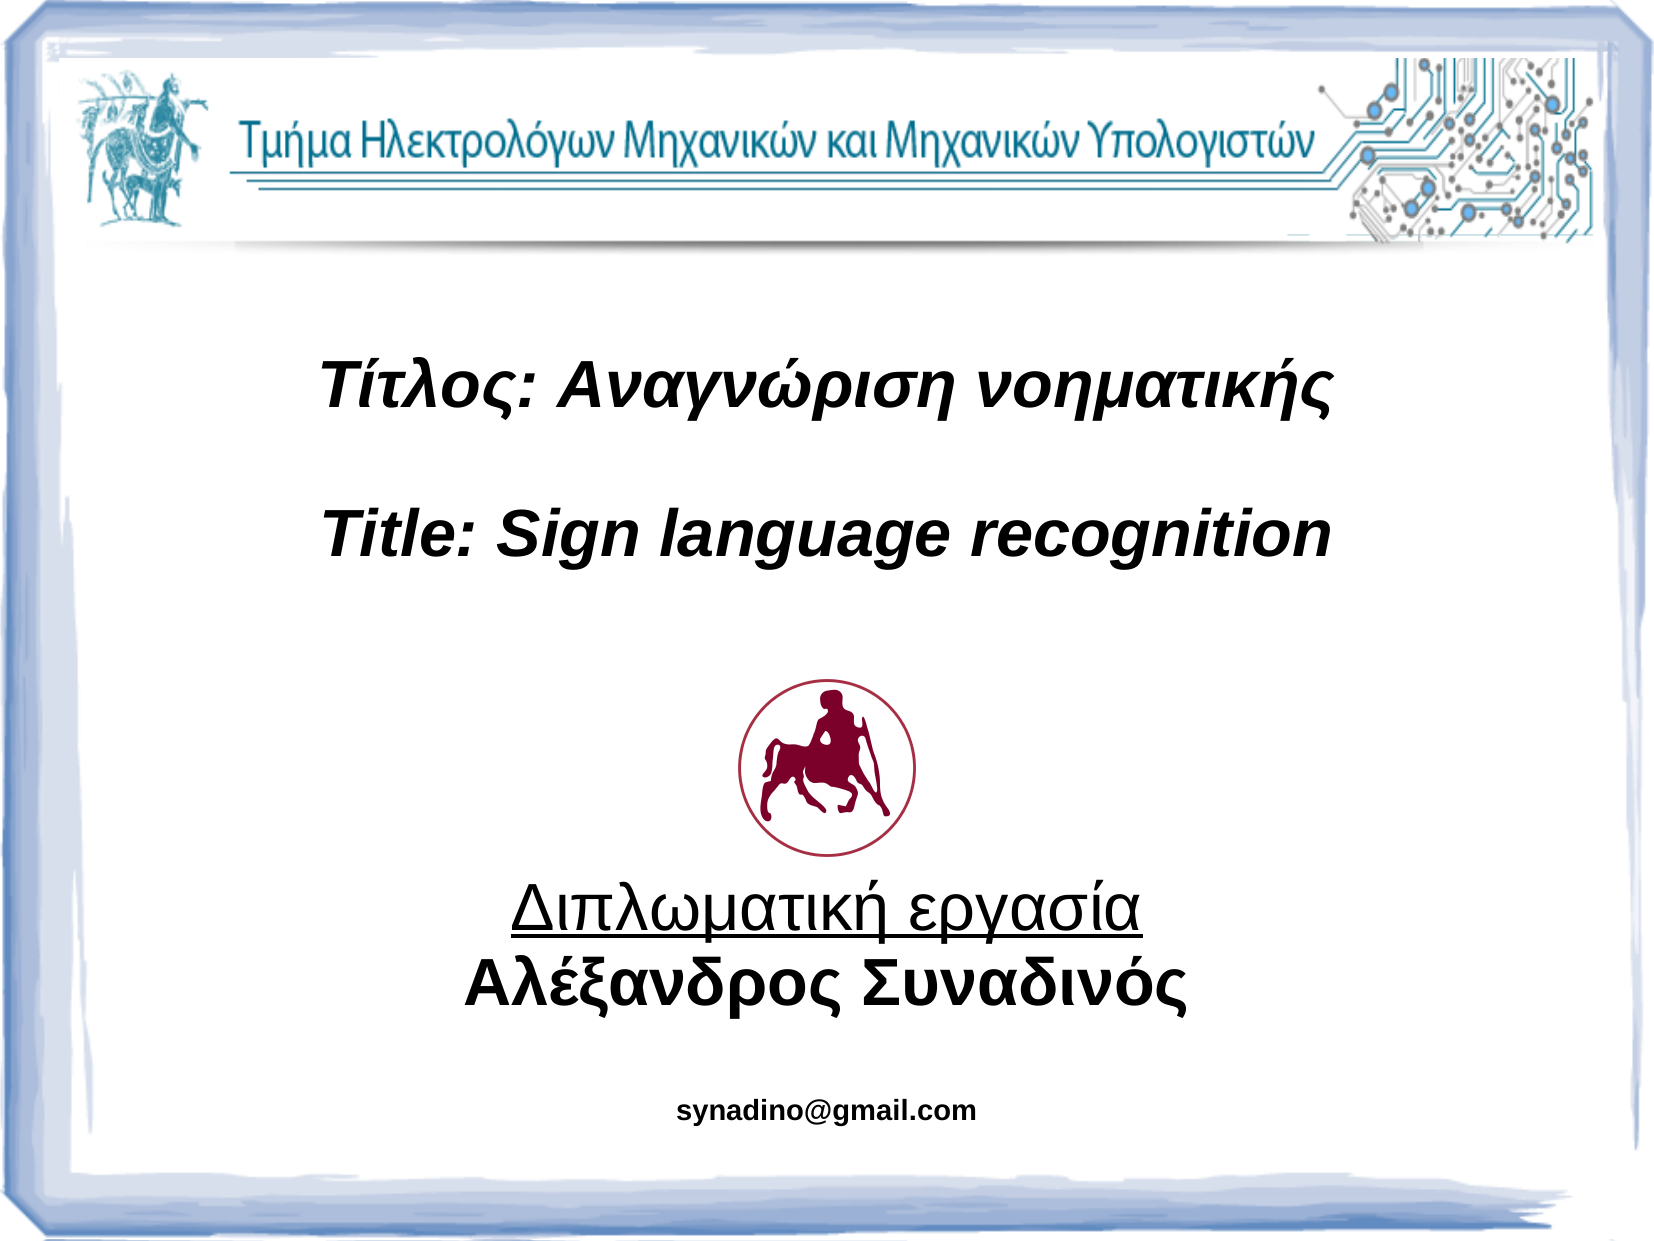

# Τίτλος: Αναγνώριση νοηματικής
Title: Sign language recognition
Διπλωματική εργασία
Αλέξανδρος Συναδινός
synadino@gmail.com